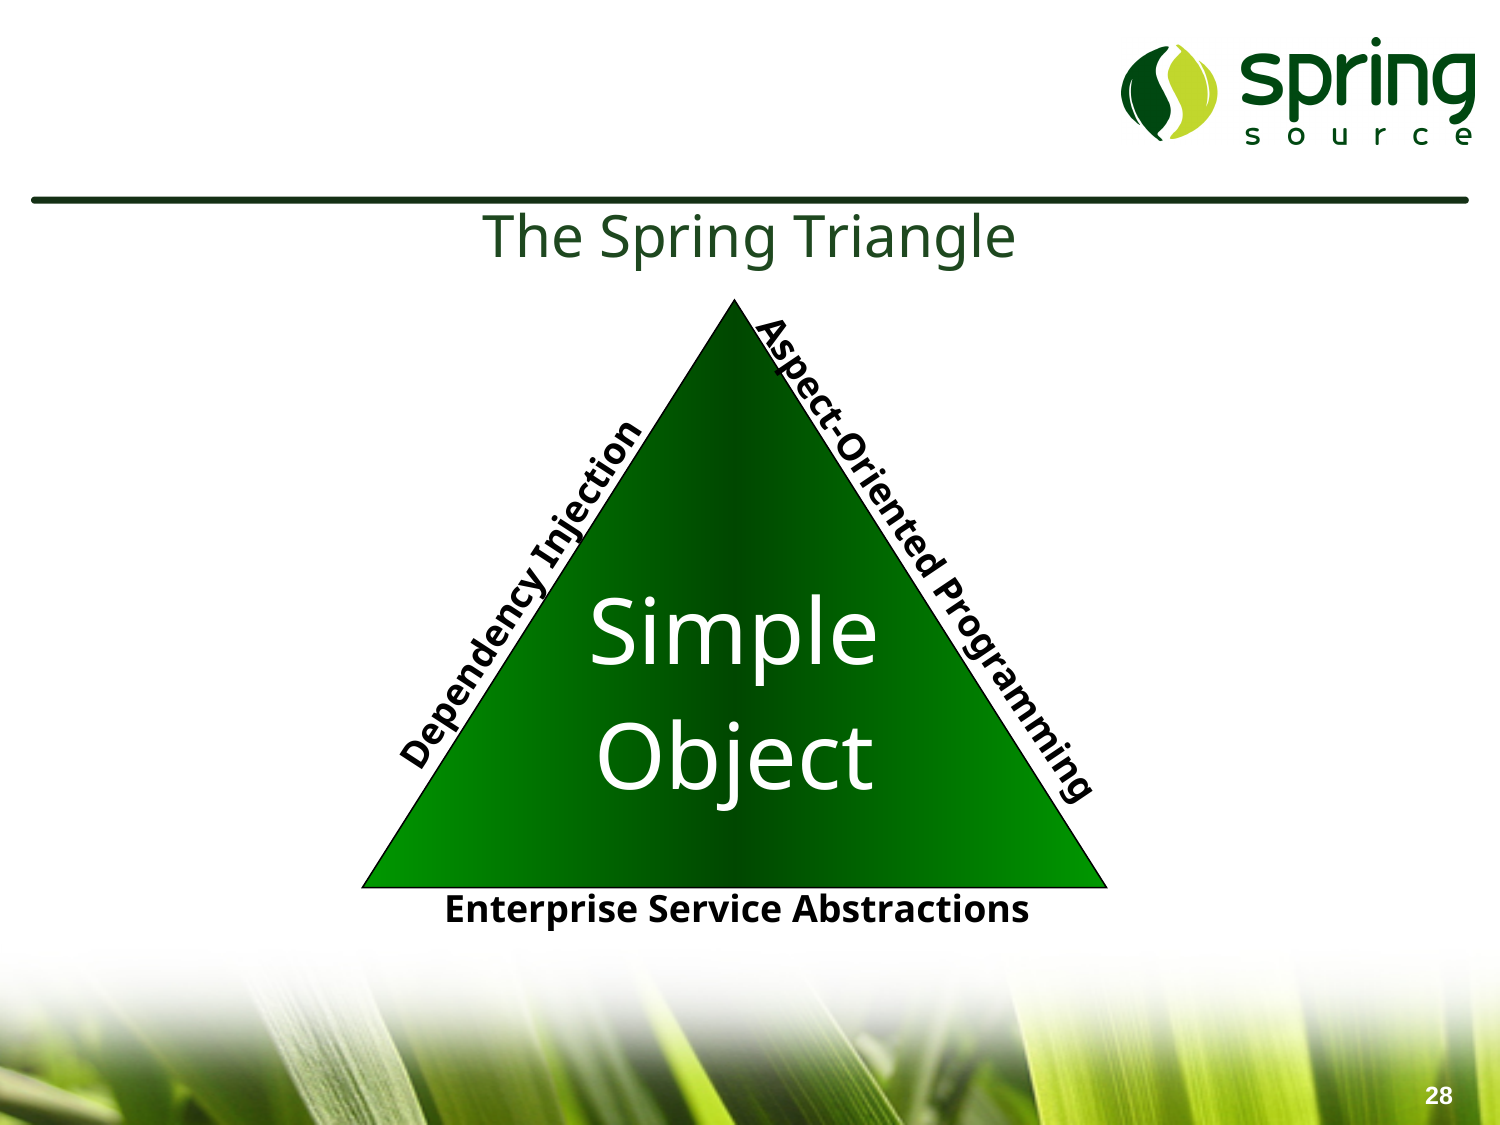

# The Spring Triangle
Simple
Object
Dependency Injection
Aspect-Oriented Programming
Enterprise Service Abstractions